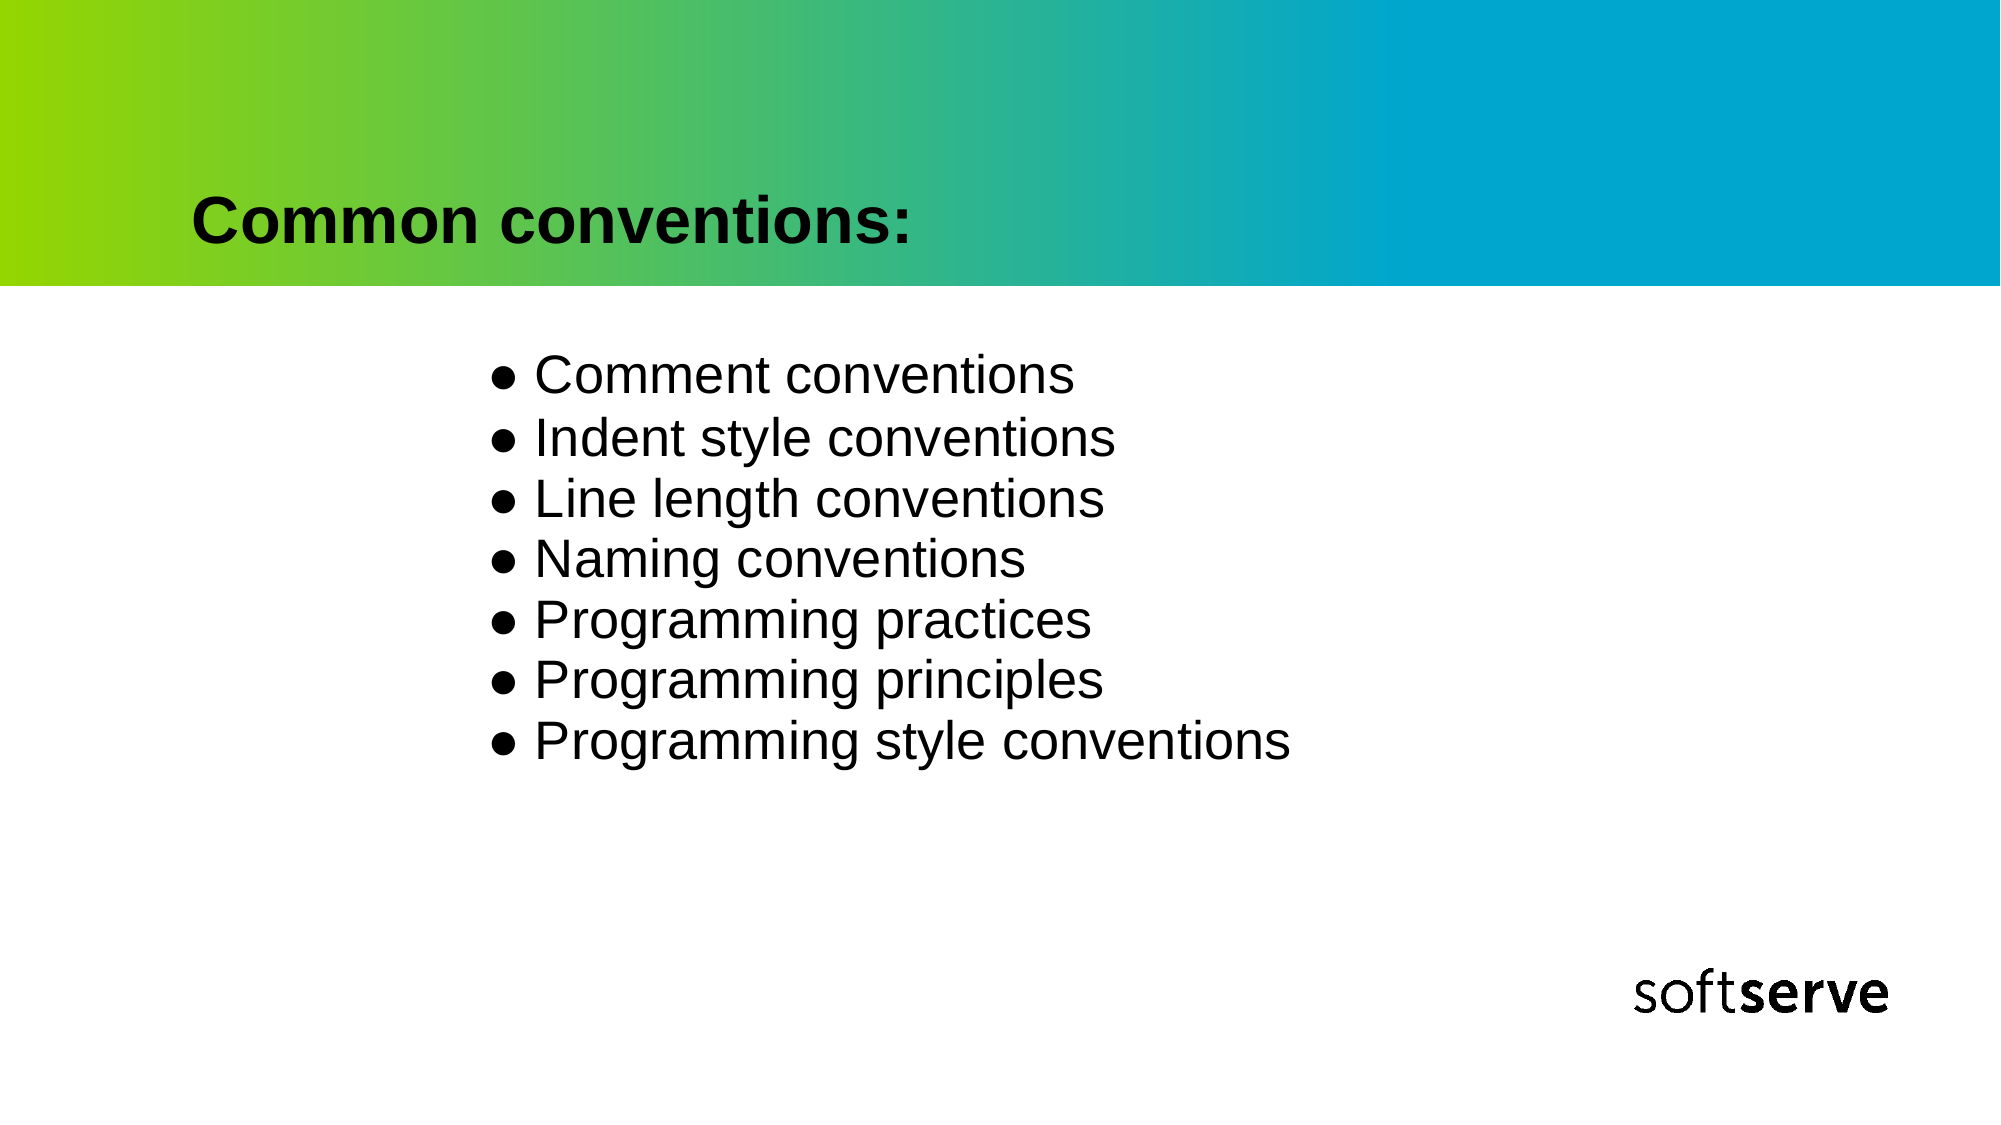

Common conventions:
				● Comment conventions
 				● Indent style conventions
 				● Line length conventions
 				● Naming conventions
 				● Programming practices
 				● Programming principles
 				● Programming style conventions